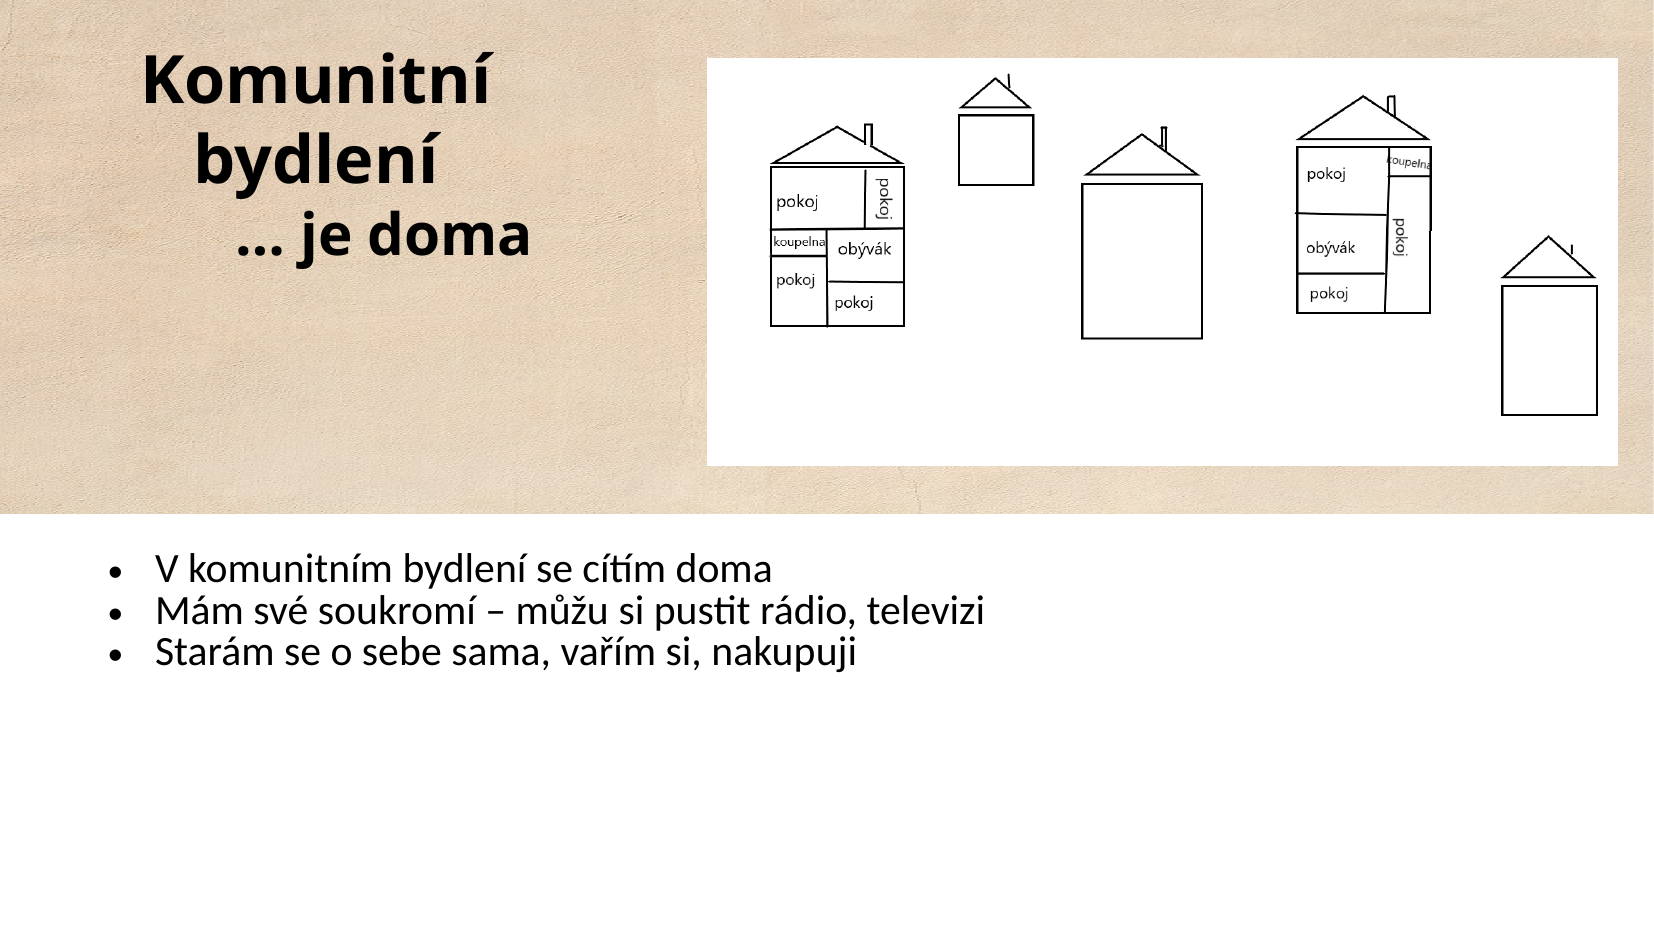

# Komunitní bydlení … je doma
V komunitním bydlení se cítím doma
Mám své soukromí – můžu si pustit rádio, televizi
Starám se o sebe sama, vařím si, nakupuji